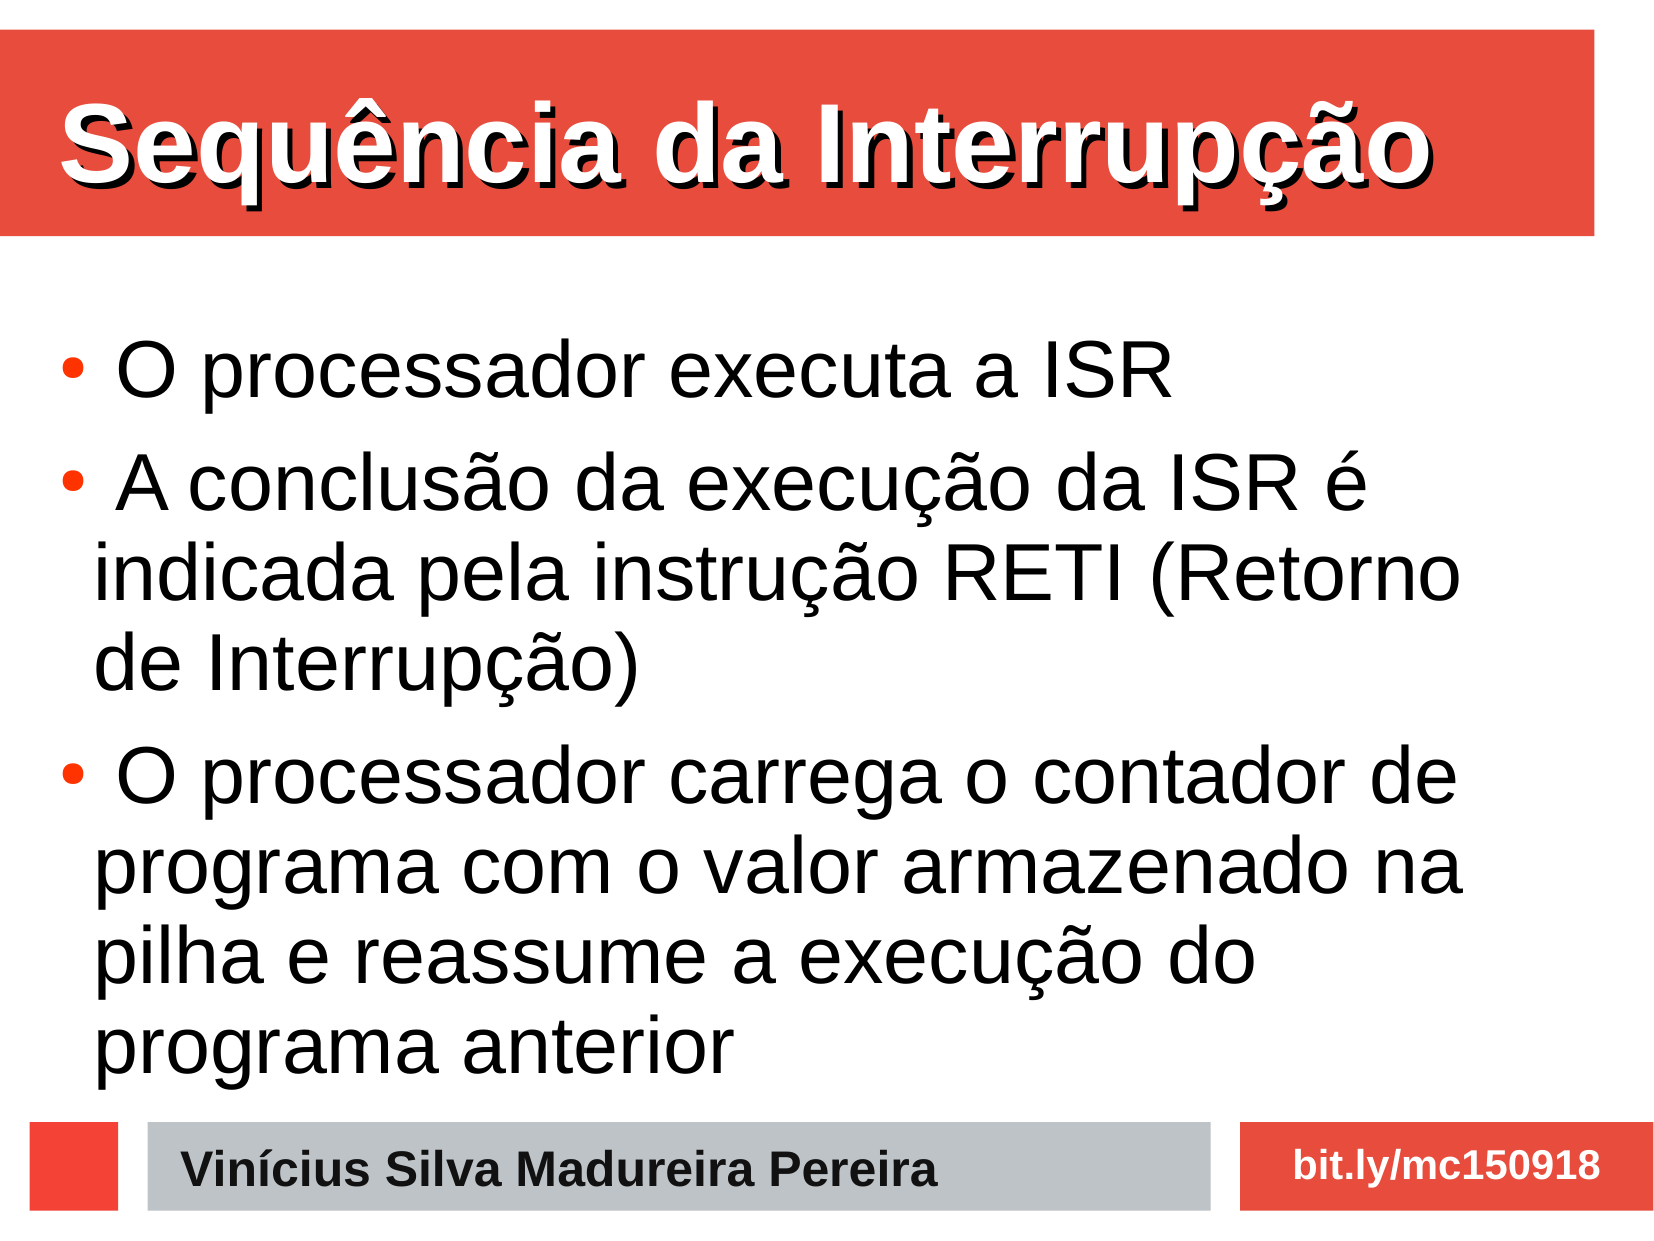

# Sequência da Interrupção
 O processador executa a ISR
 A conclusão da execução da ISR é indicada pela instrução RETI (Retorno de Interrupção)
 O processador carrega o contador de programa com o valor armazenado na pilha e reassume a execução do programa anterior
Vinícius Silva Madureira Pereira
bit.ly/mc150918